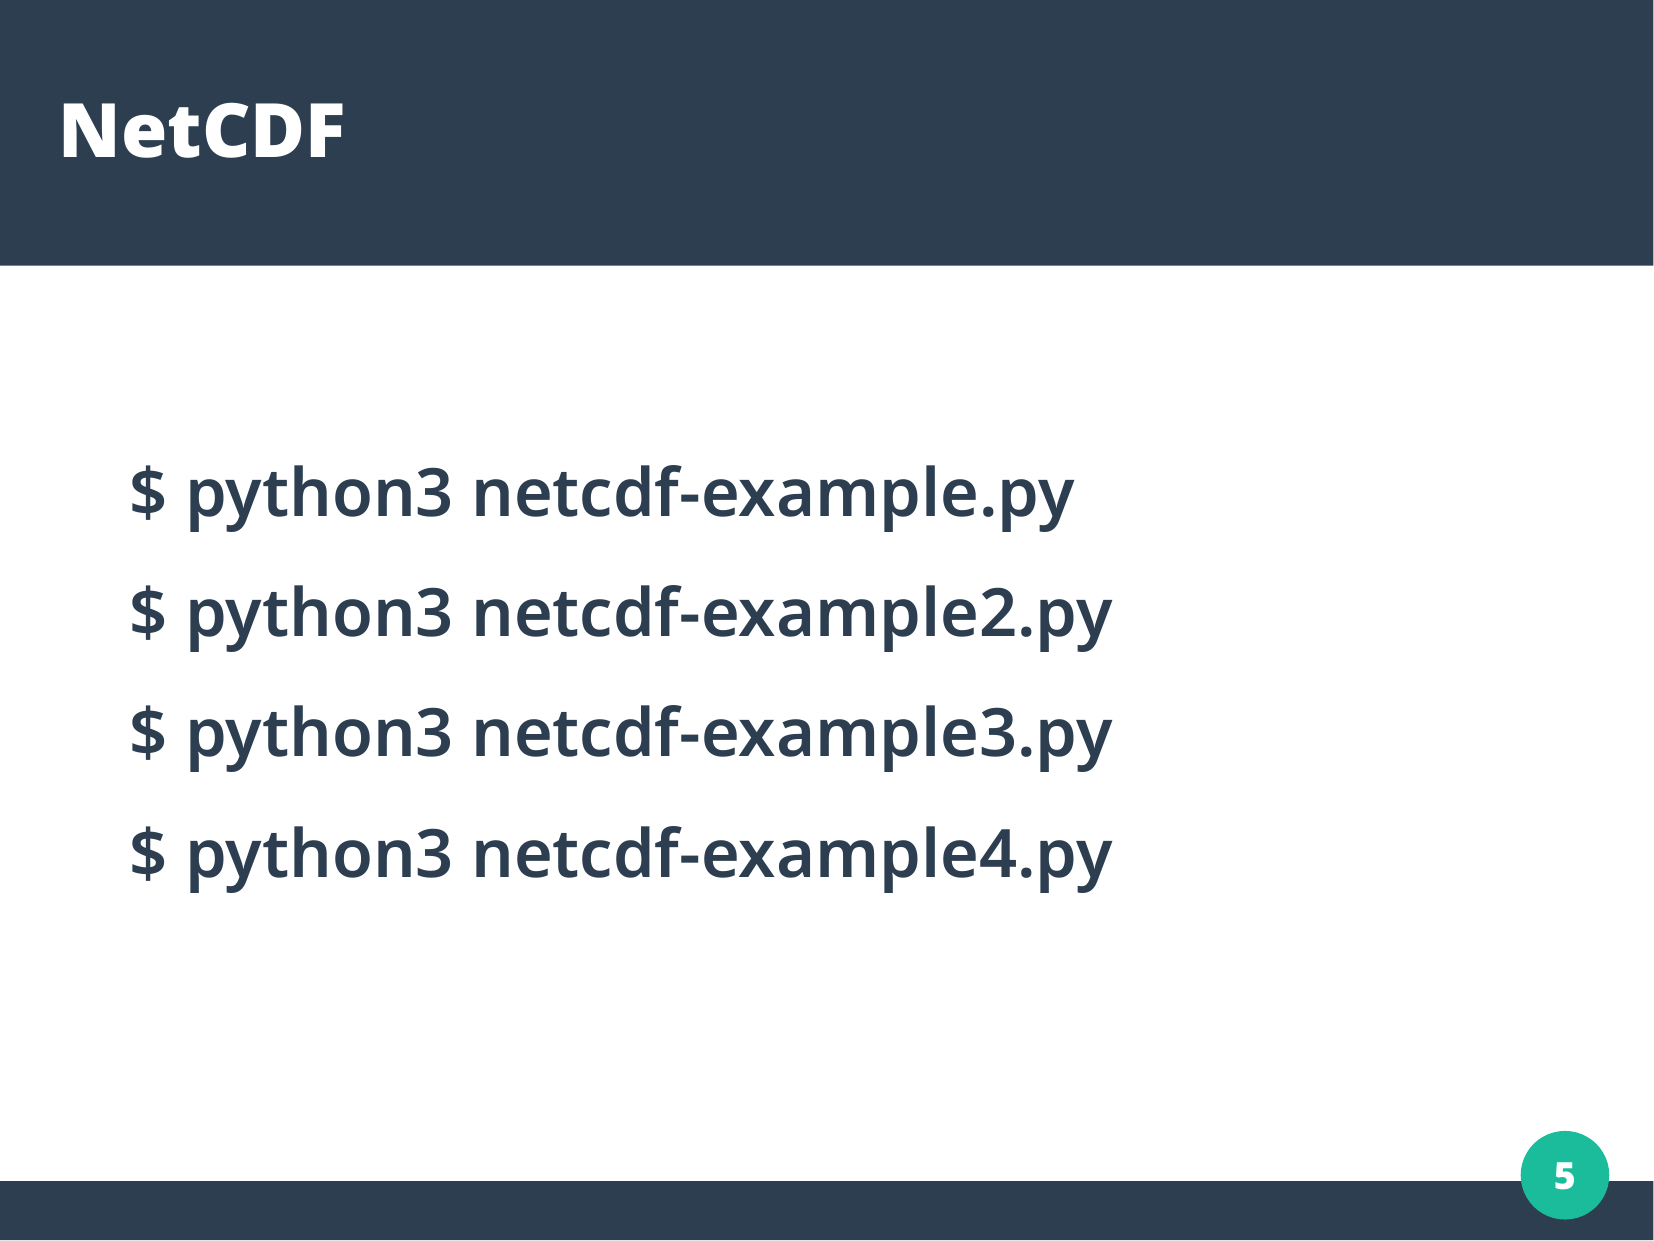

# NetCDF
$ python3 netcdf-example.py
$ python3 netcdf-example2.py
$ python3 netcdf-example3.py
$ python3 netcdf-example4.py
5